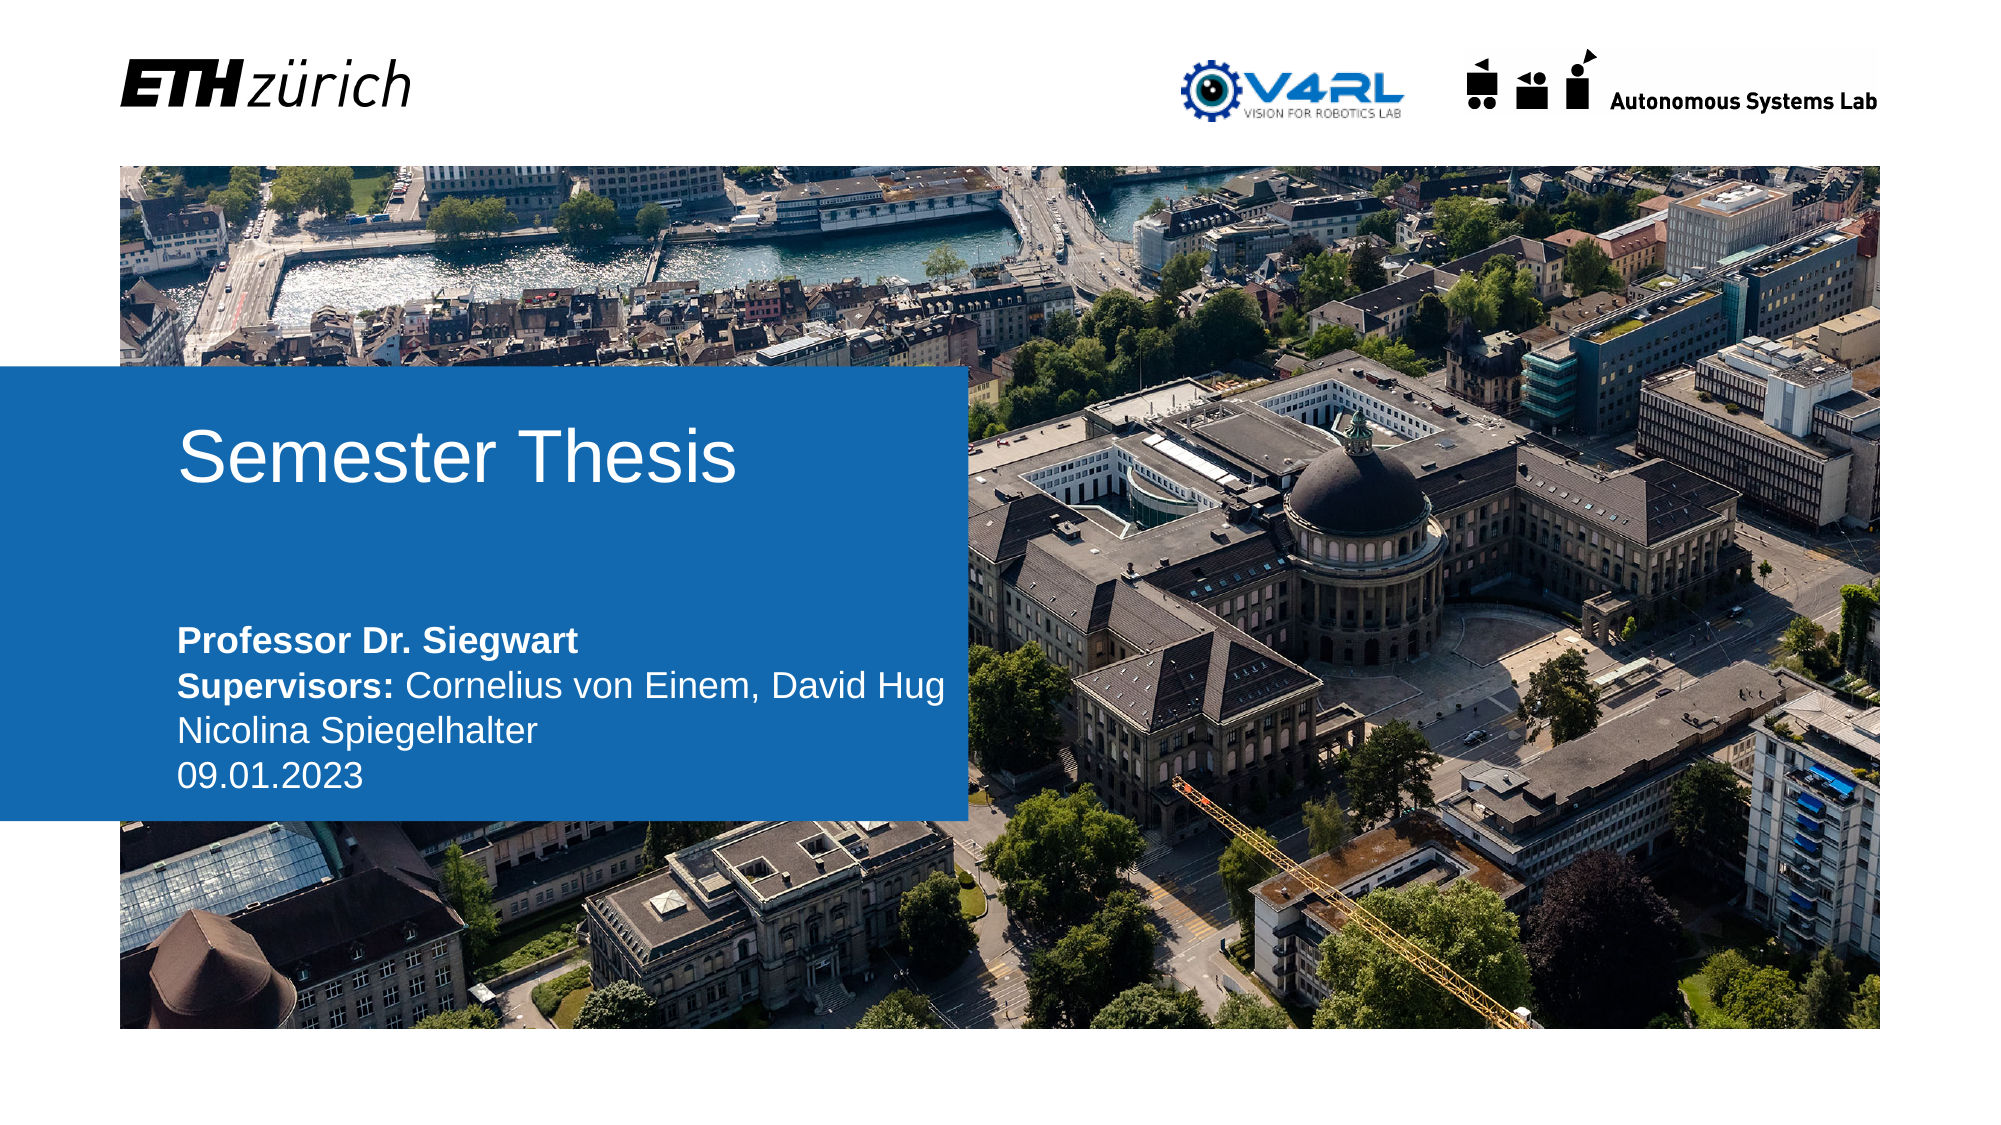

# Semester Thesis
Professor Dr. Siegwart
Supervisors: Cornelius von Einem, David Hug
Nicolina Spiegelhalter
09.01.2023